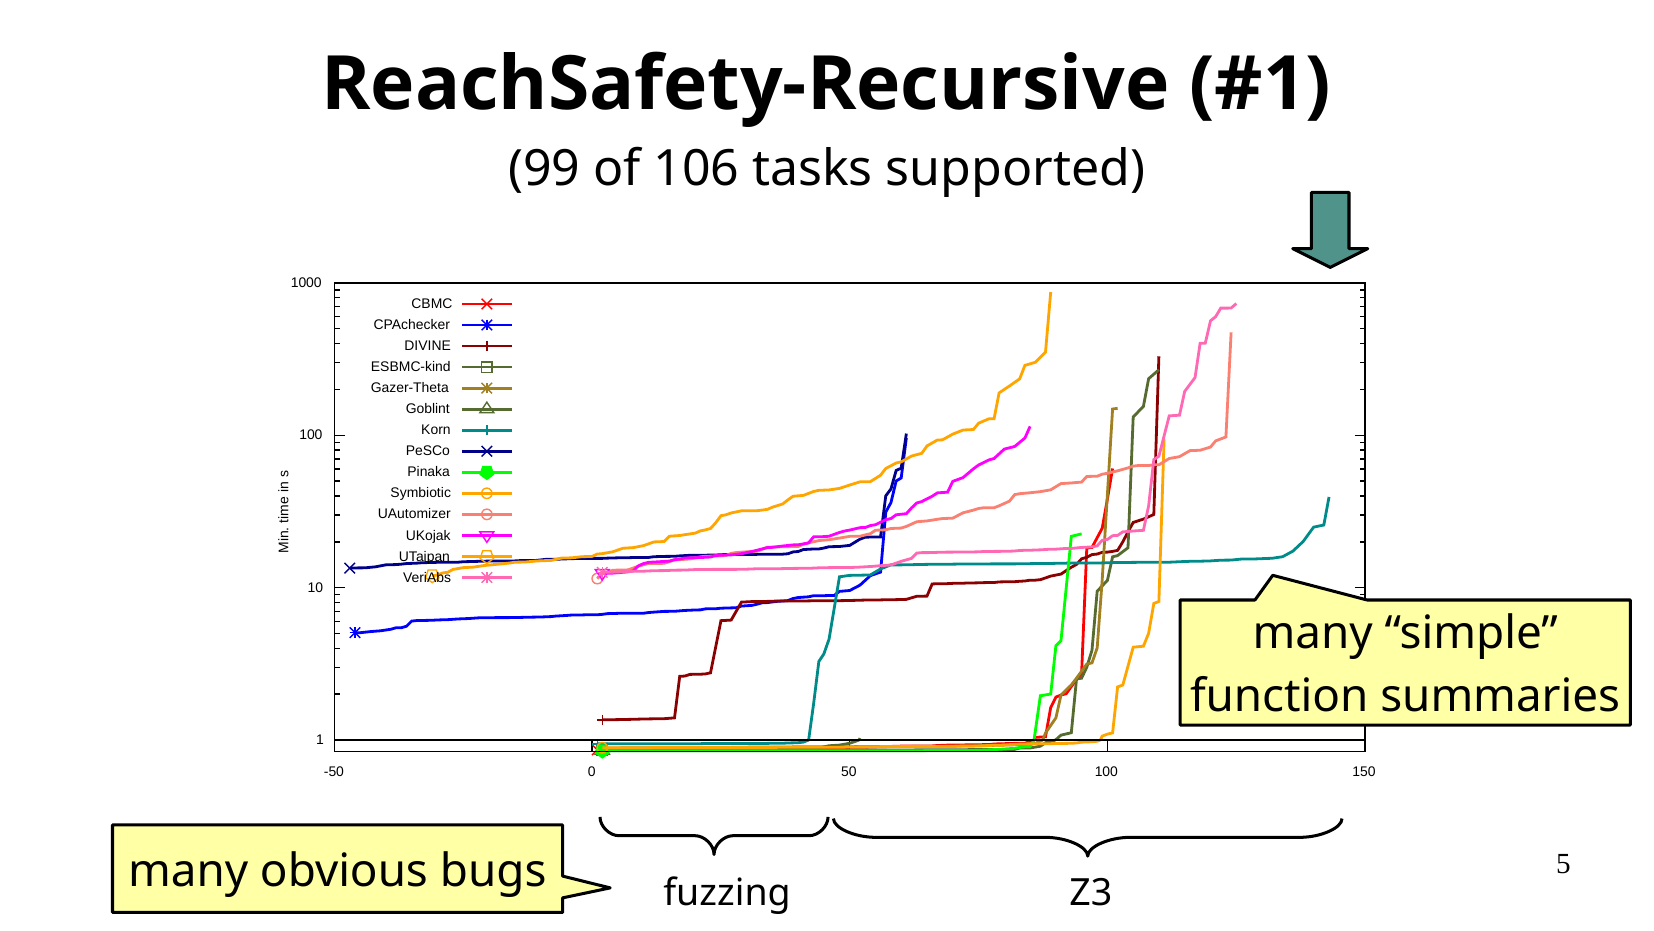

# ReachSafety-Recursive (#1) (99 of 106 tasks supported)
many “simple”
function summaries
many obvious bugs
Korn (SV-COMP 2021)
5
fuzzing
Z3